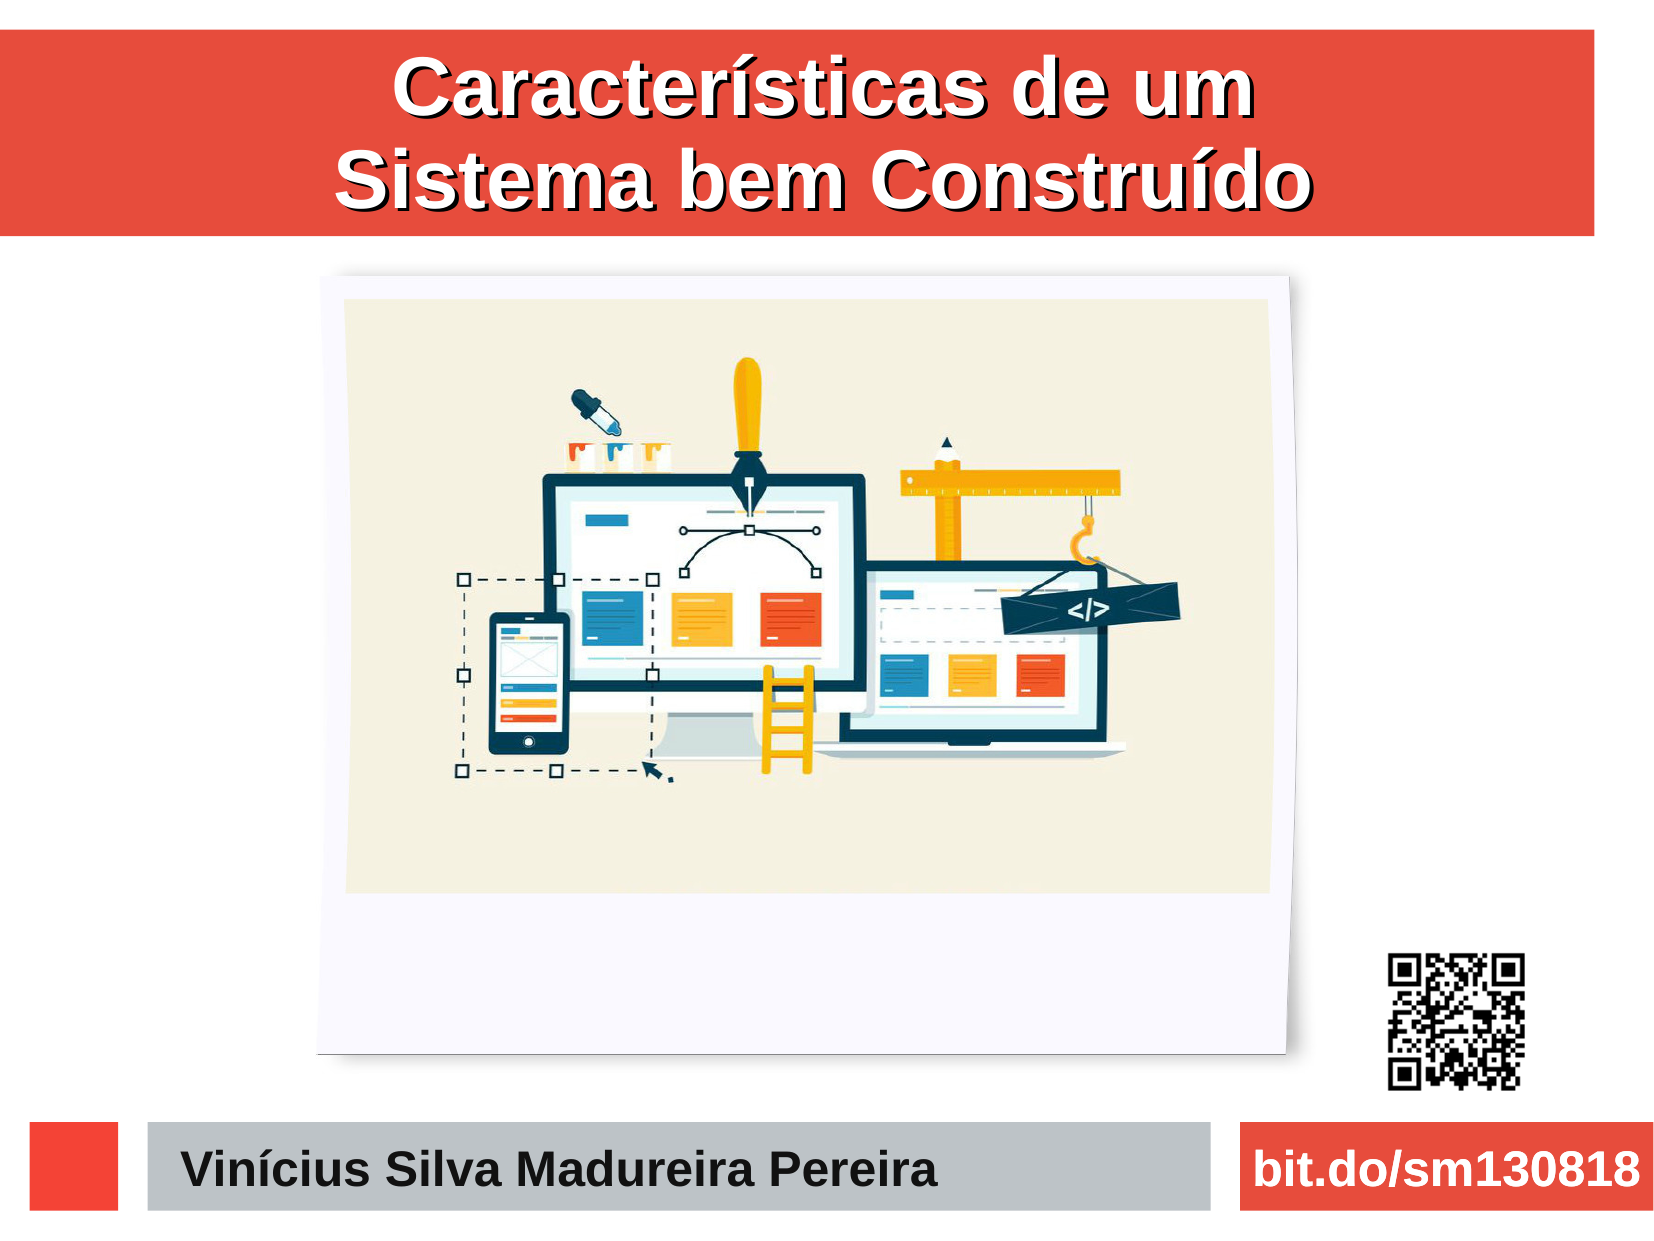

# Características de um Sistema bem Construído
Vinícius Silva Madureira Pereira
bit.do/sm130818
bit.do/sm130818